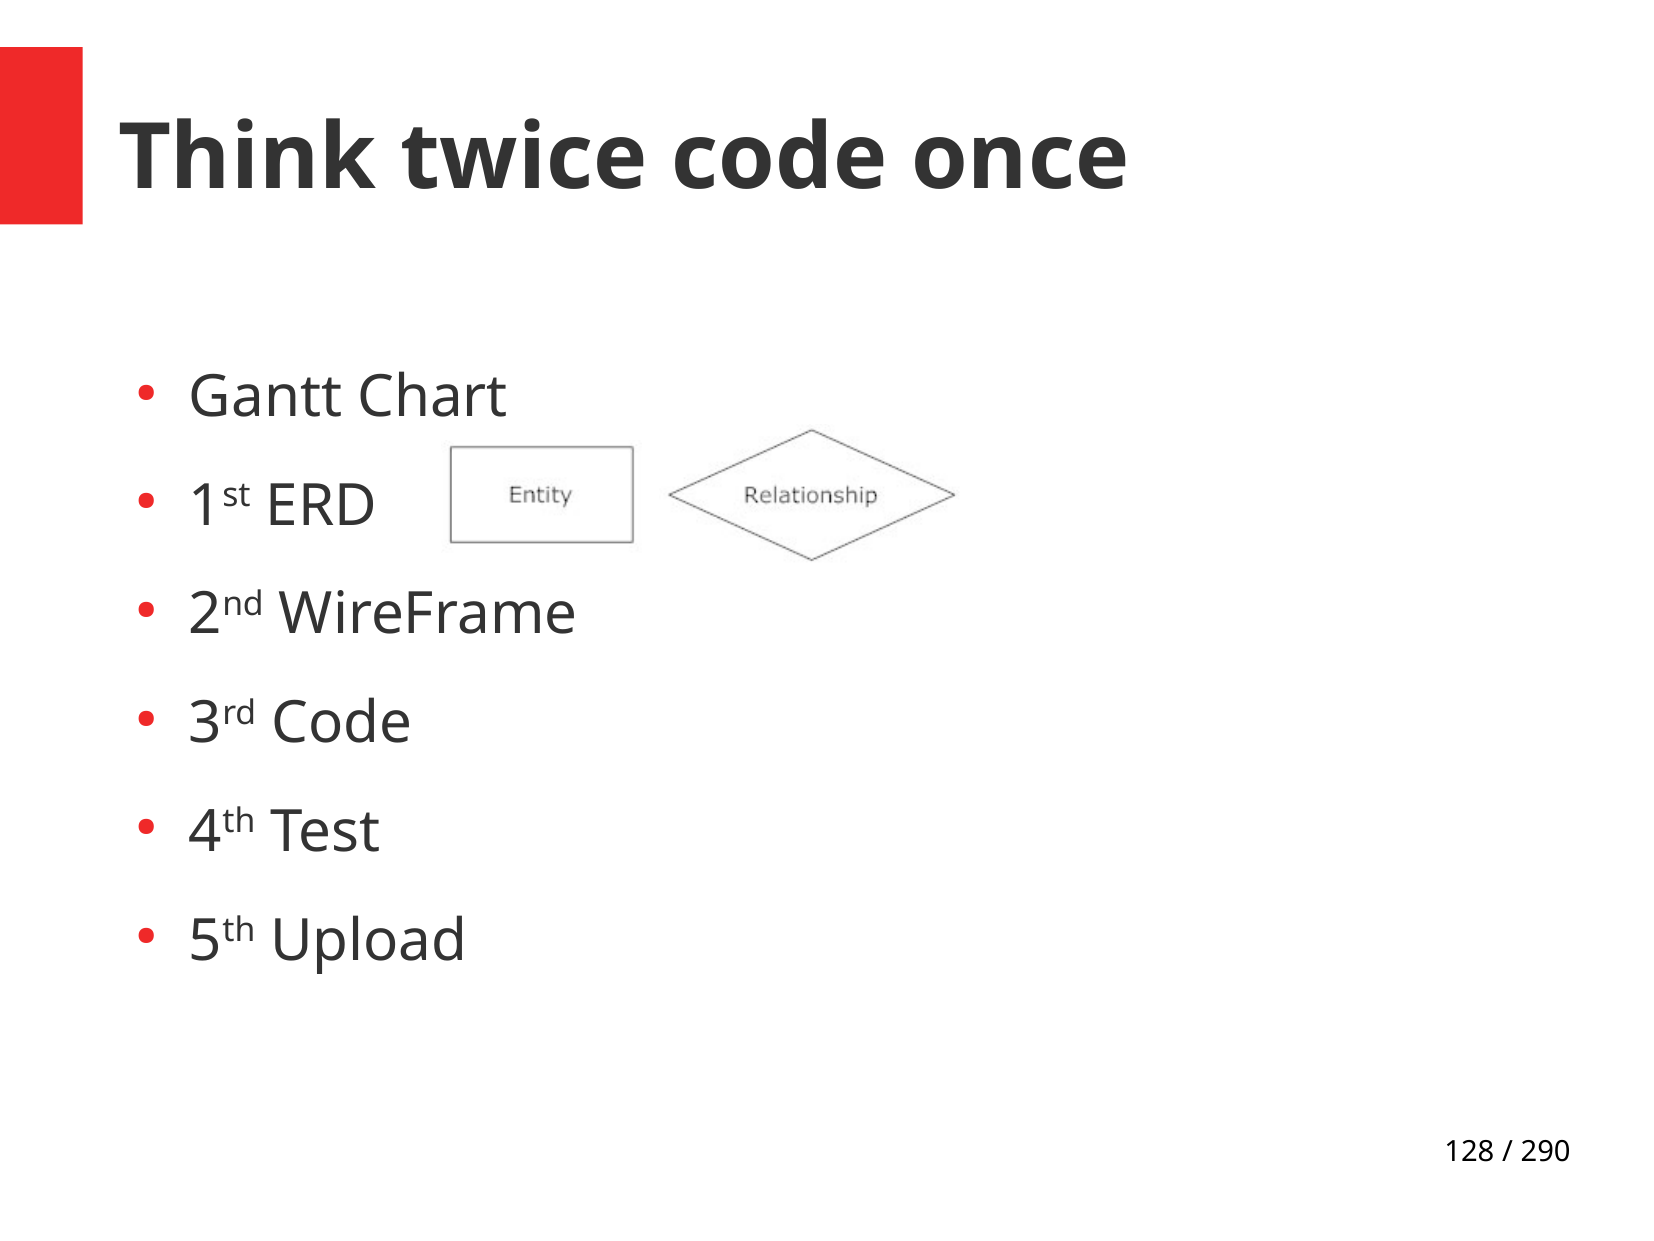

# Think twice code once
Gantt Chart
1st ERD
2nd WireFrame
3rd Code
4th Test
5th Upload
128